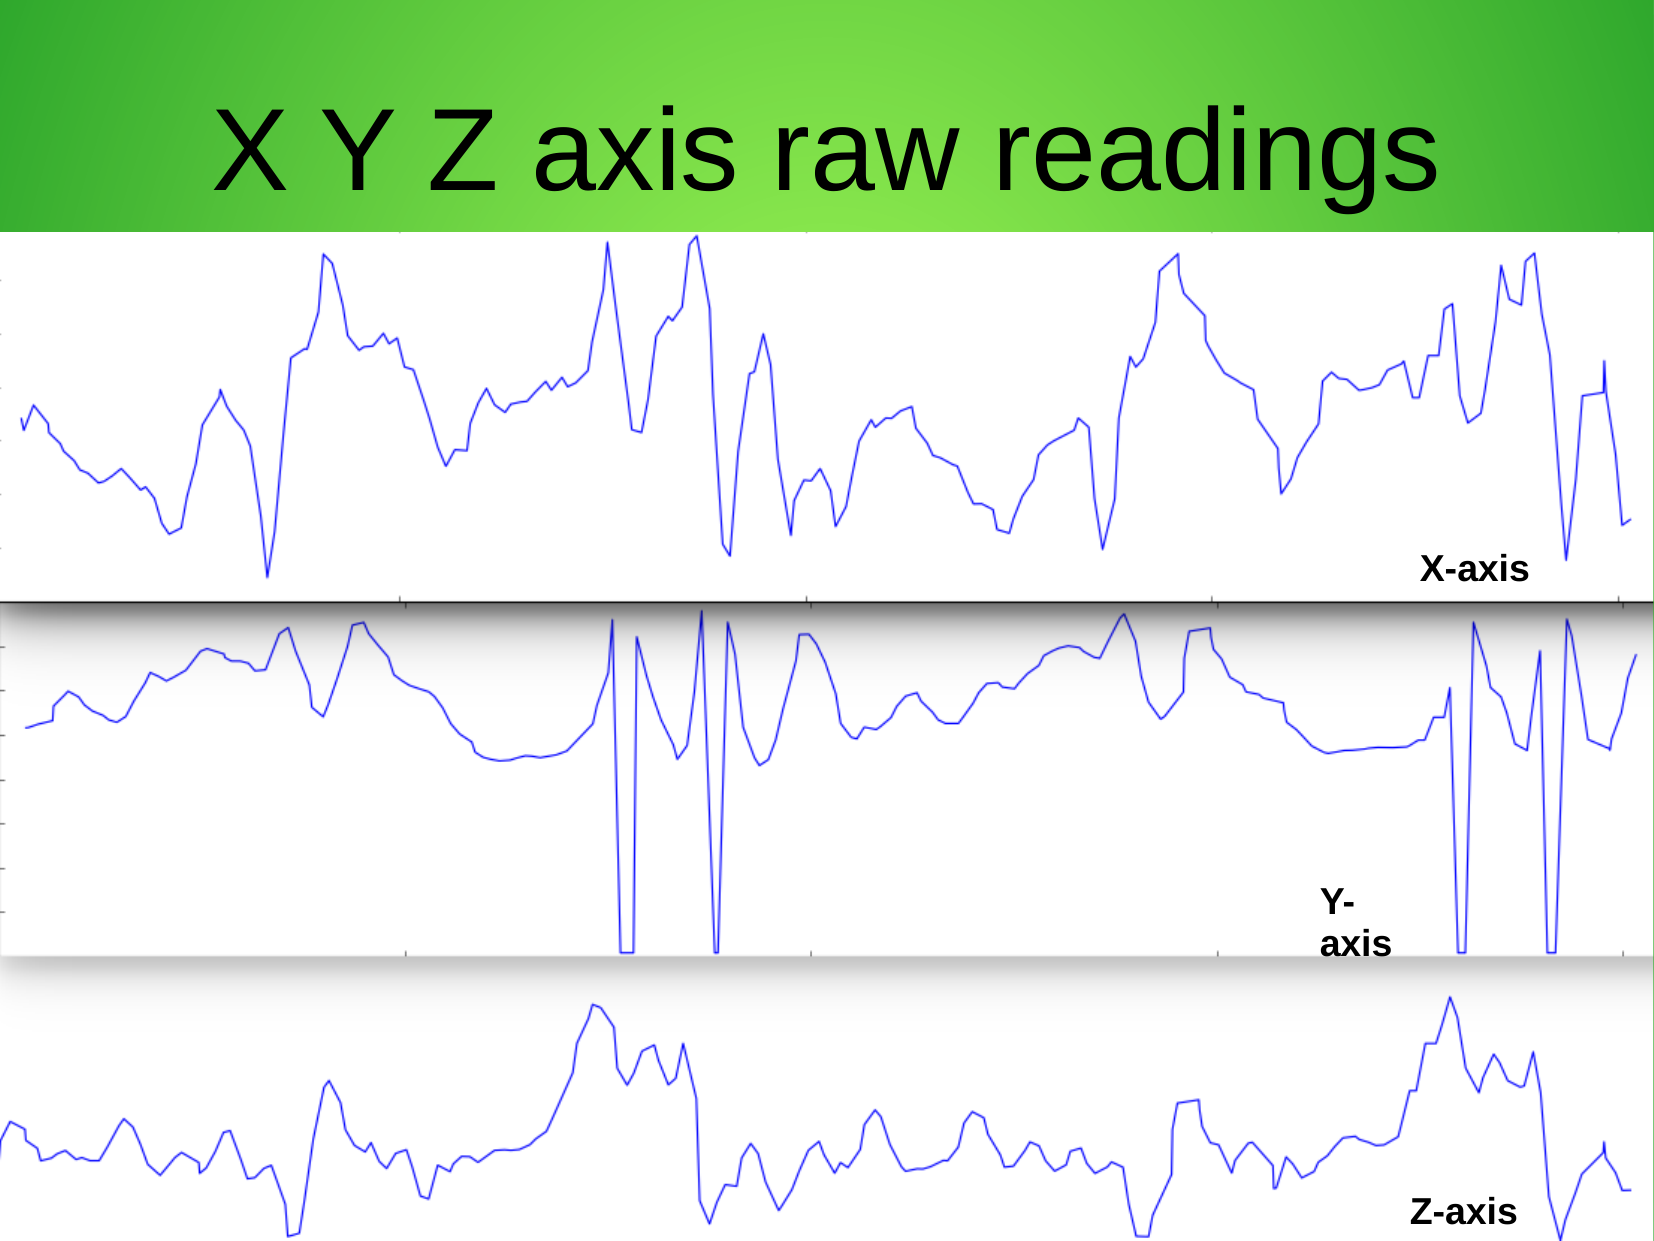

# X Y Z axis raw readings
Figure image here…….
 X-axis
Y-axis
Z-axis